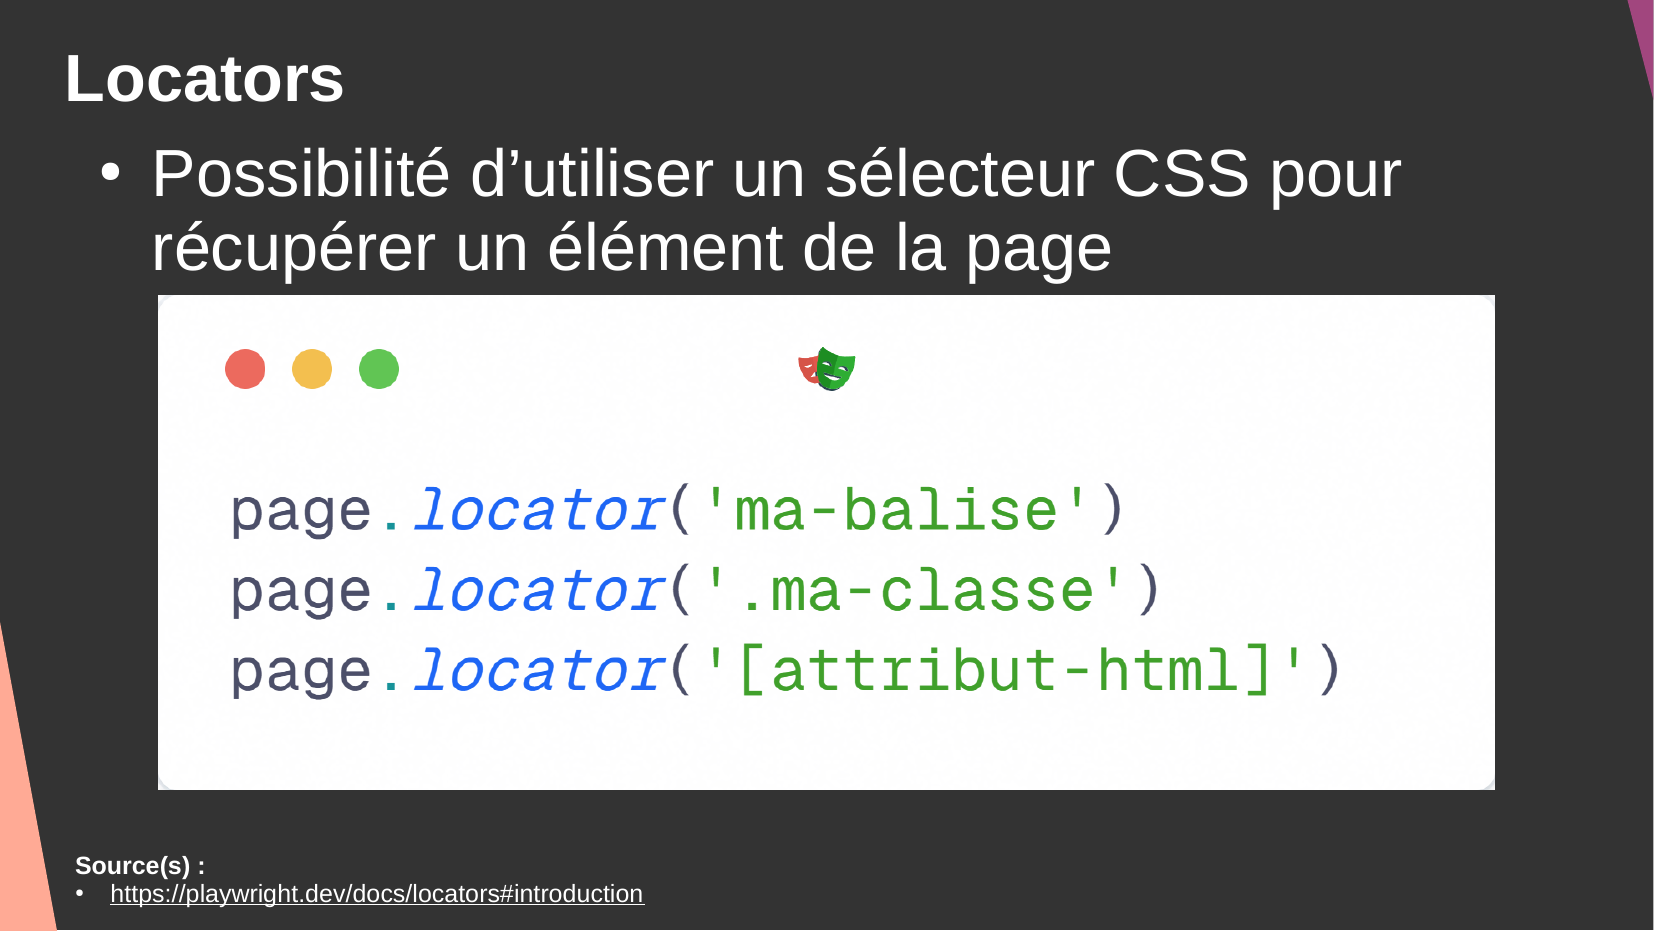

# Locators
Possibilité d’utiliser un sélecteur CSS pour récupérer un élément de la page
Source(s) :
https://playwright.dev/docs/locators#introduction